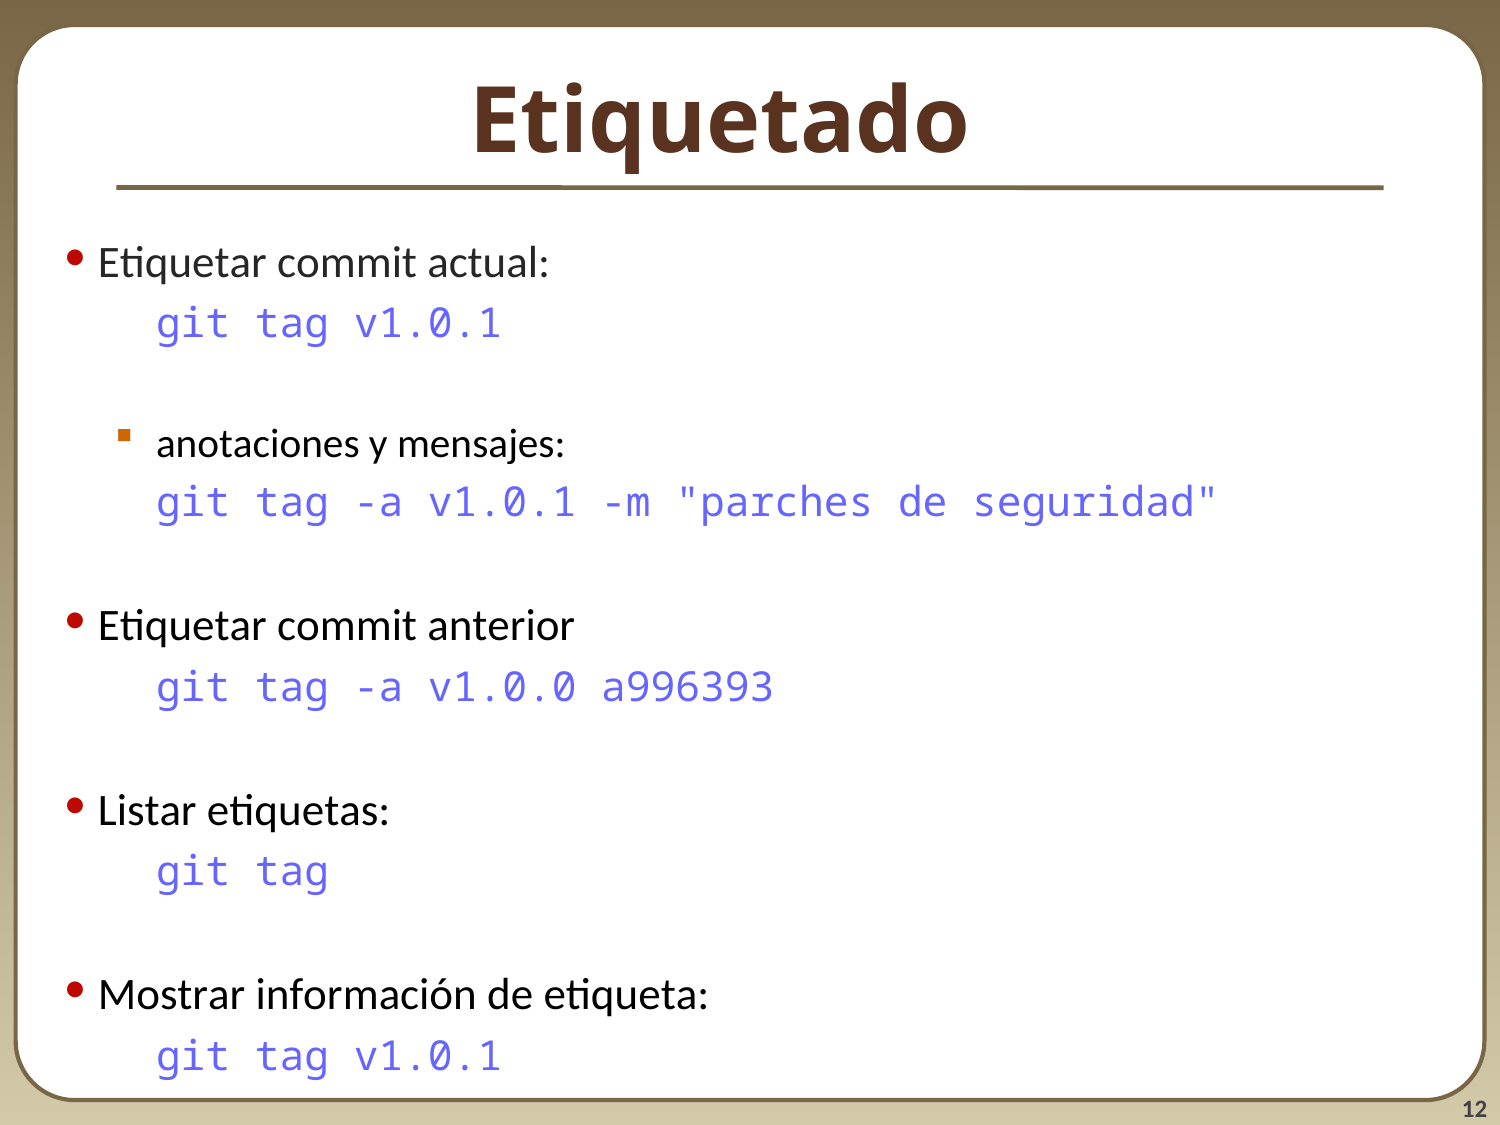

# Etiquetado
Etiquetar commit actual:
git tag v1.0.1
anotaciones y mensajes:
git tag -a v1.0.1 -m "parches de seguridad"
Etiquetar commit anterior
git tag -a v1.0.0 a996393
Listar etiquetas:
git tag
Mostrar información de etiqueta:
git tag v1.0.1